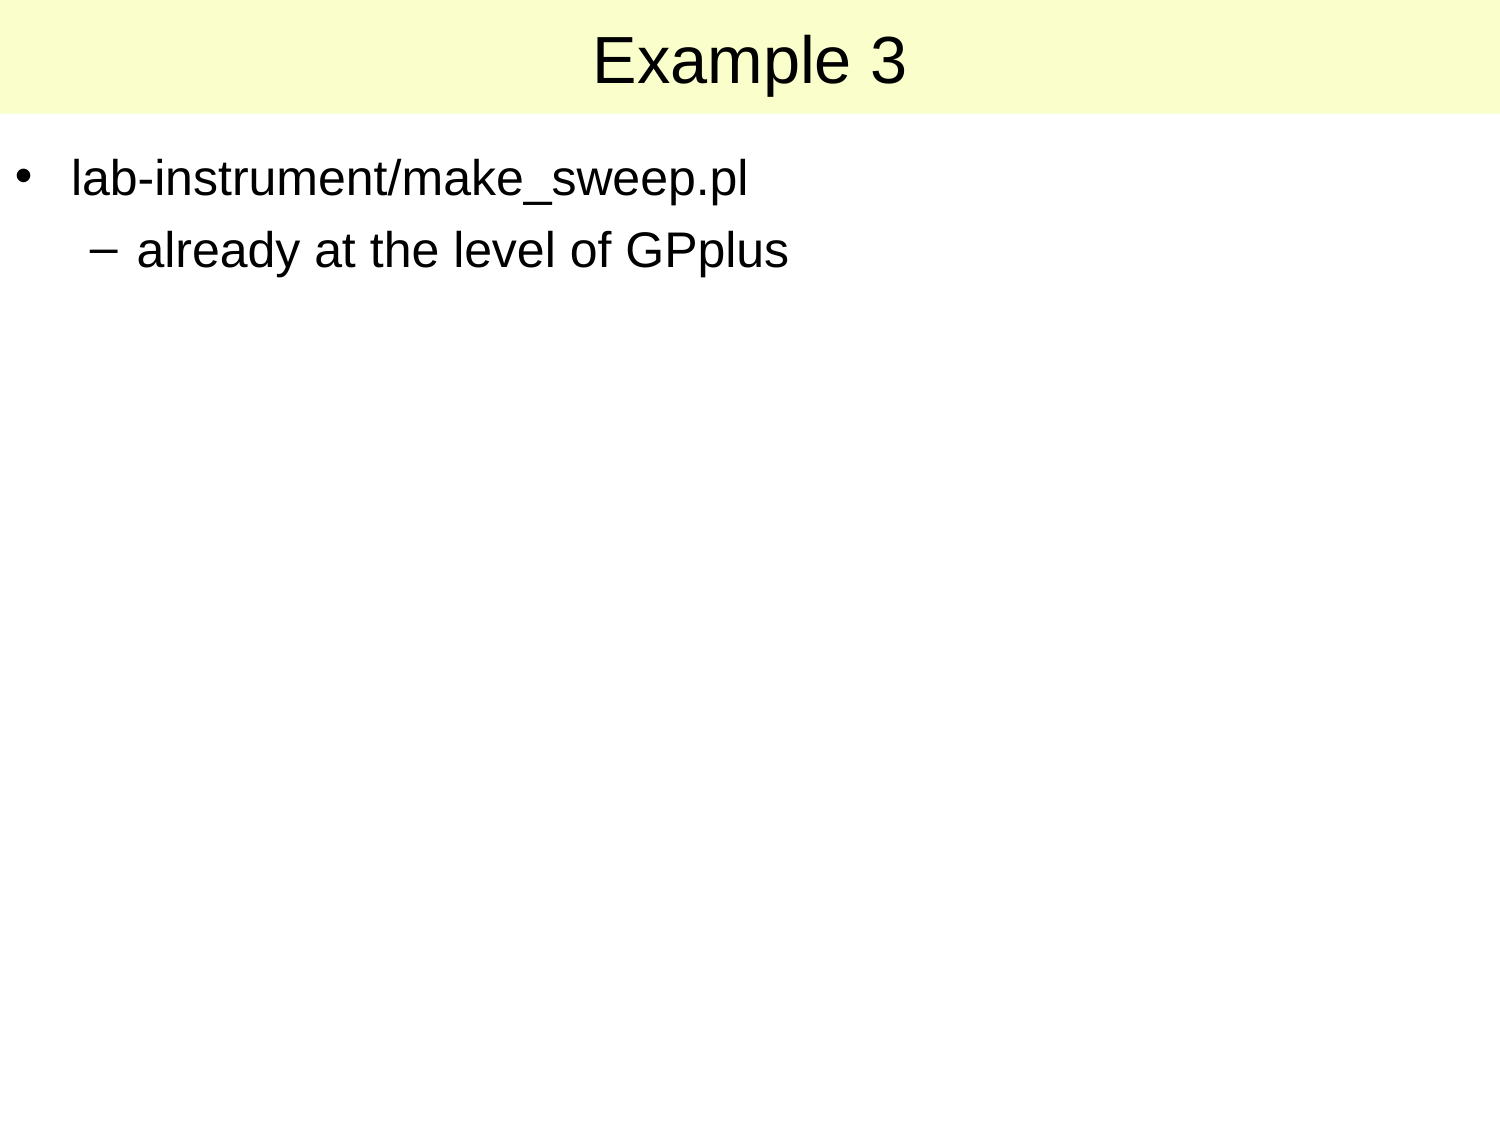

# Example 3
lab-instrument/make_sweep.pl
already at the level of GPplus